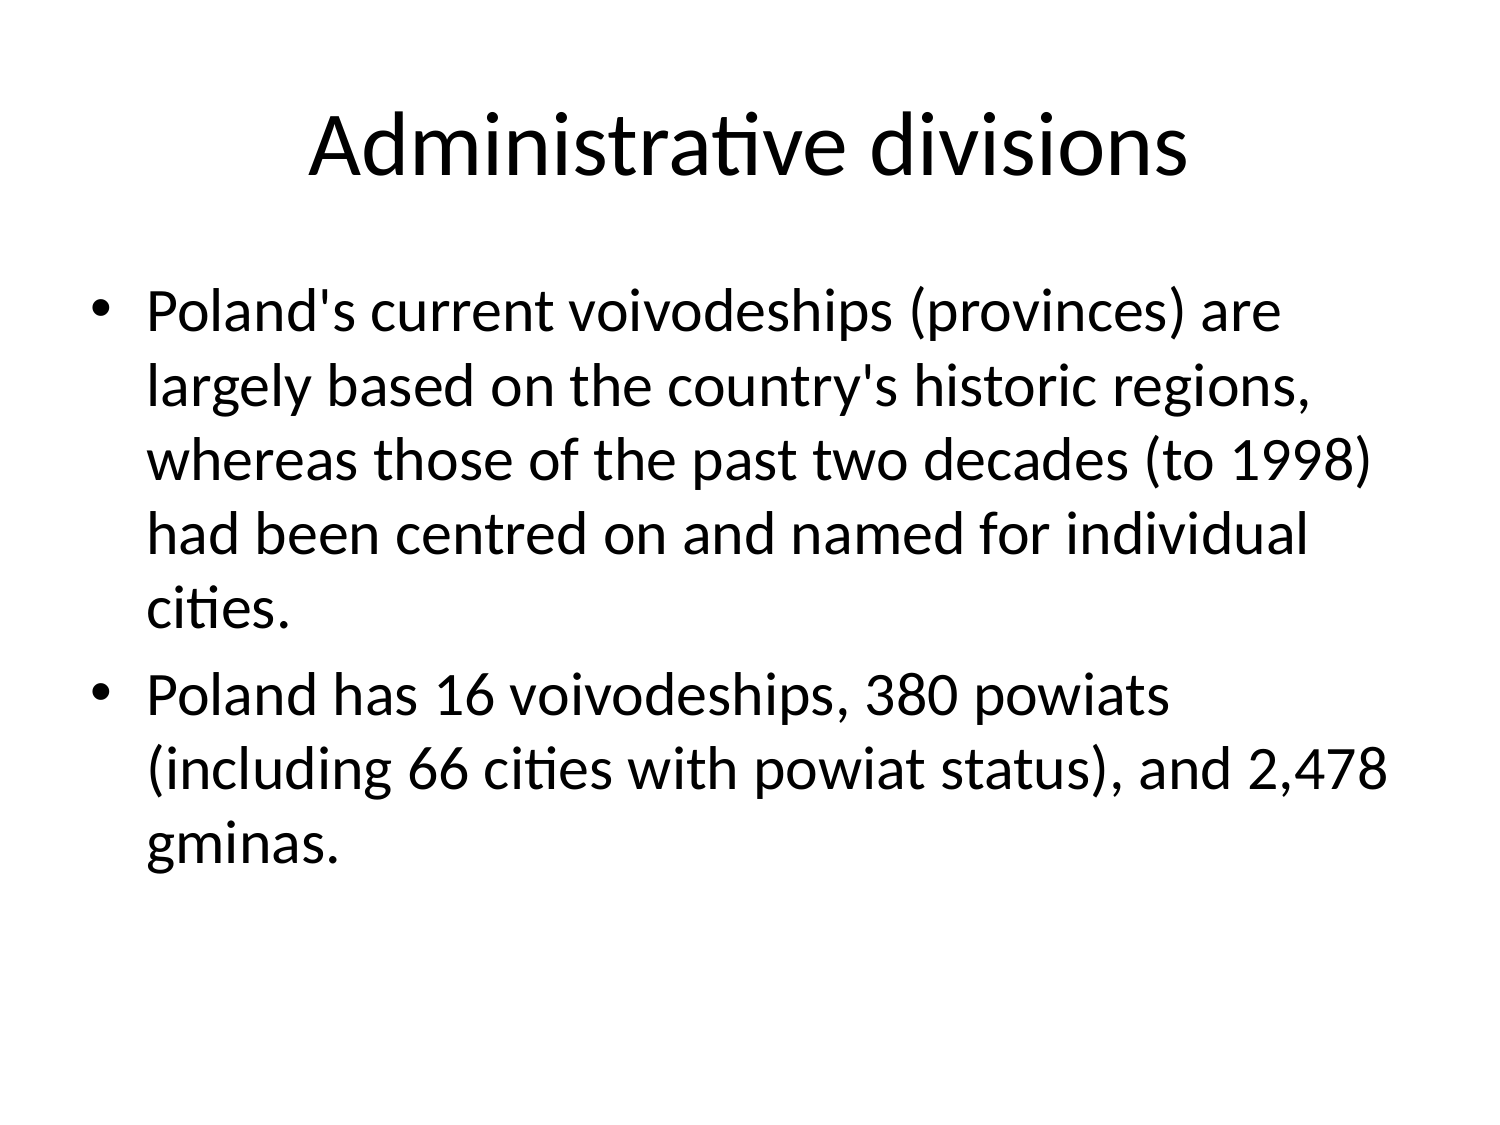

# Administrative divisions
Poland's current voivodeships (provinces) are largely based on the country's historic regions, whereas those of the past two decades (to 1998) had been centred on and named for individual cities.
Poland has 16 voivodeships, 380 powiats (including 66 cities with powiat status), and 2,478 gminas.